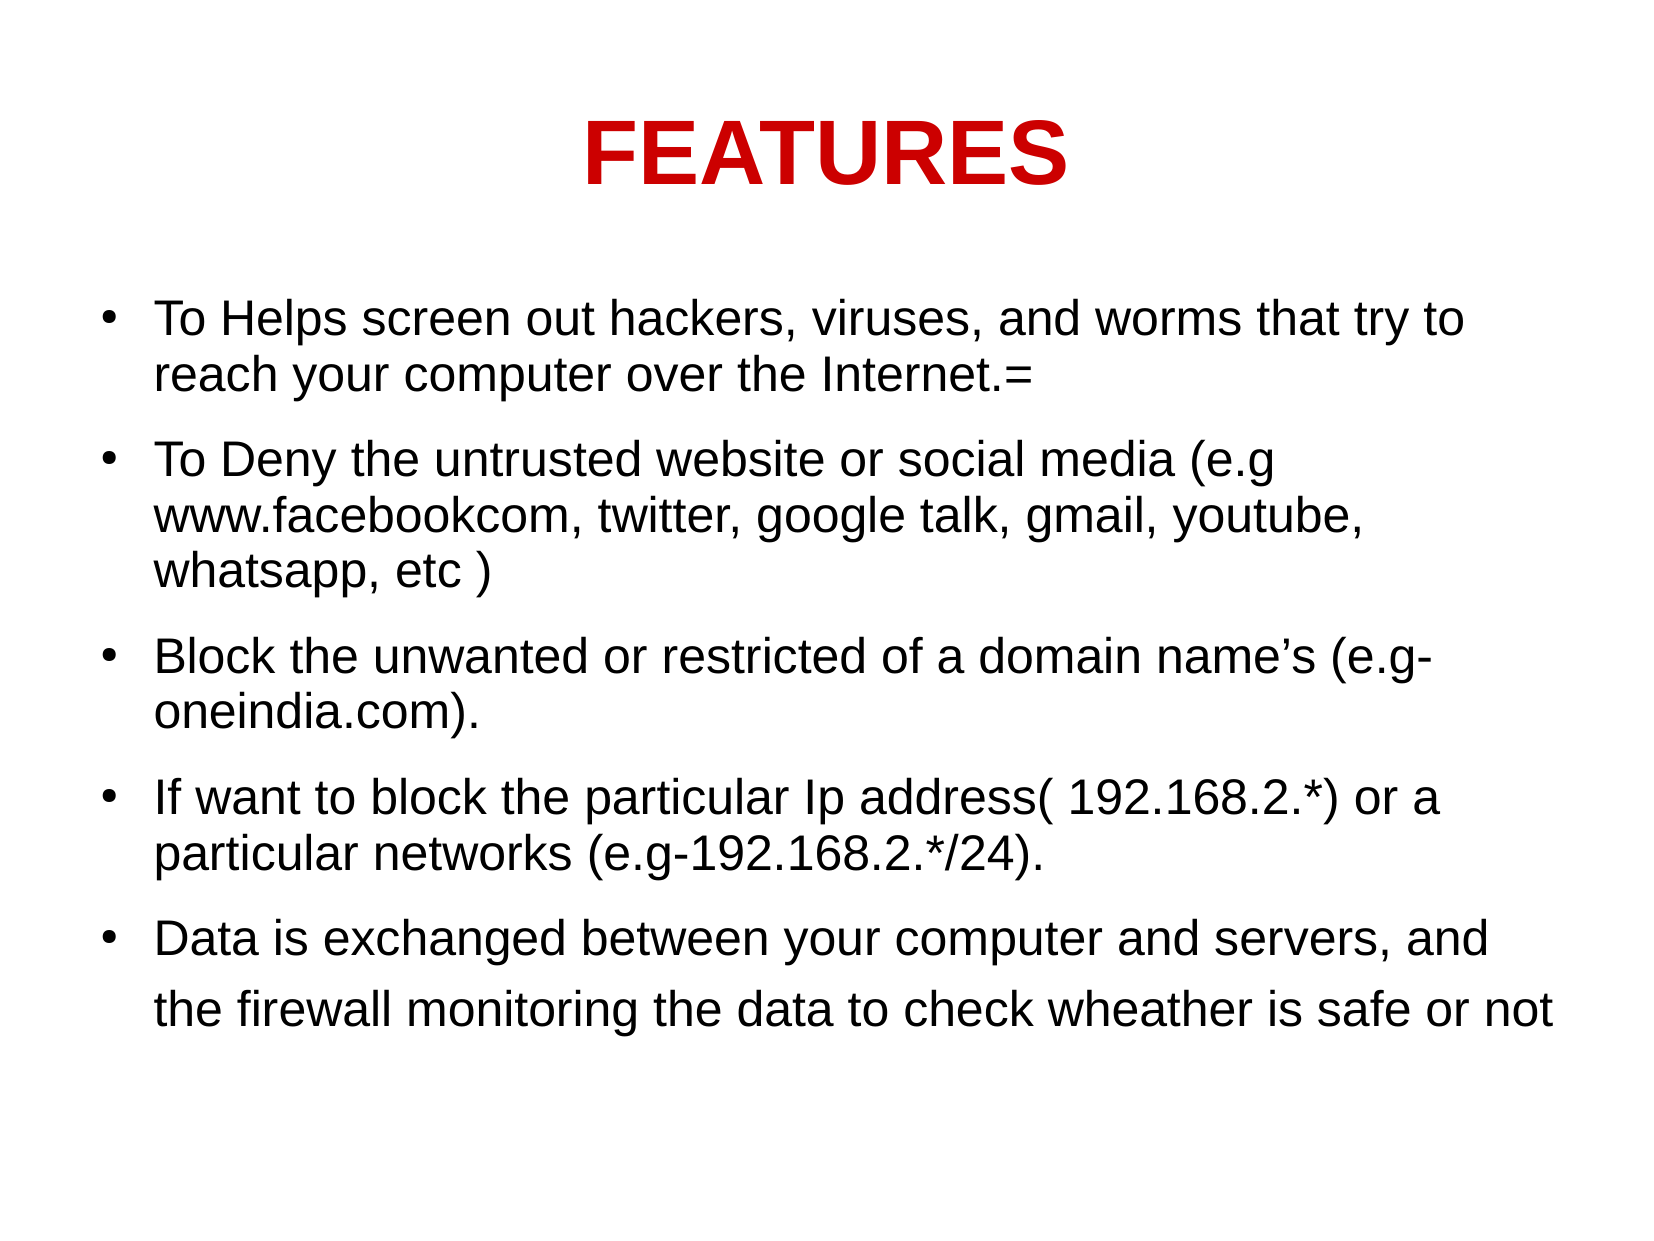

# FEATURES
To Helps screen out hackers, viruses, and worms that try to reach your computer over the Internet.=
To Deny the untrusted website or social media (e.g www.facebookcom, twitter, google talk, gmail, youtube, whatsapp, etc )
Block the unwanted or restricted of a domain name’s (e.g- oneindia.com).
If want to block the particular Ip address( 192.168.2.*) or a particular networks (e.g-192.168.2.*/24).
Data is exchanged between your computer and servers, and the firewall monitoring the data to check wheather is safe or not